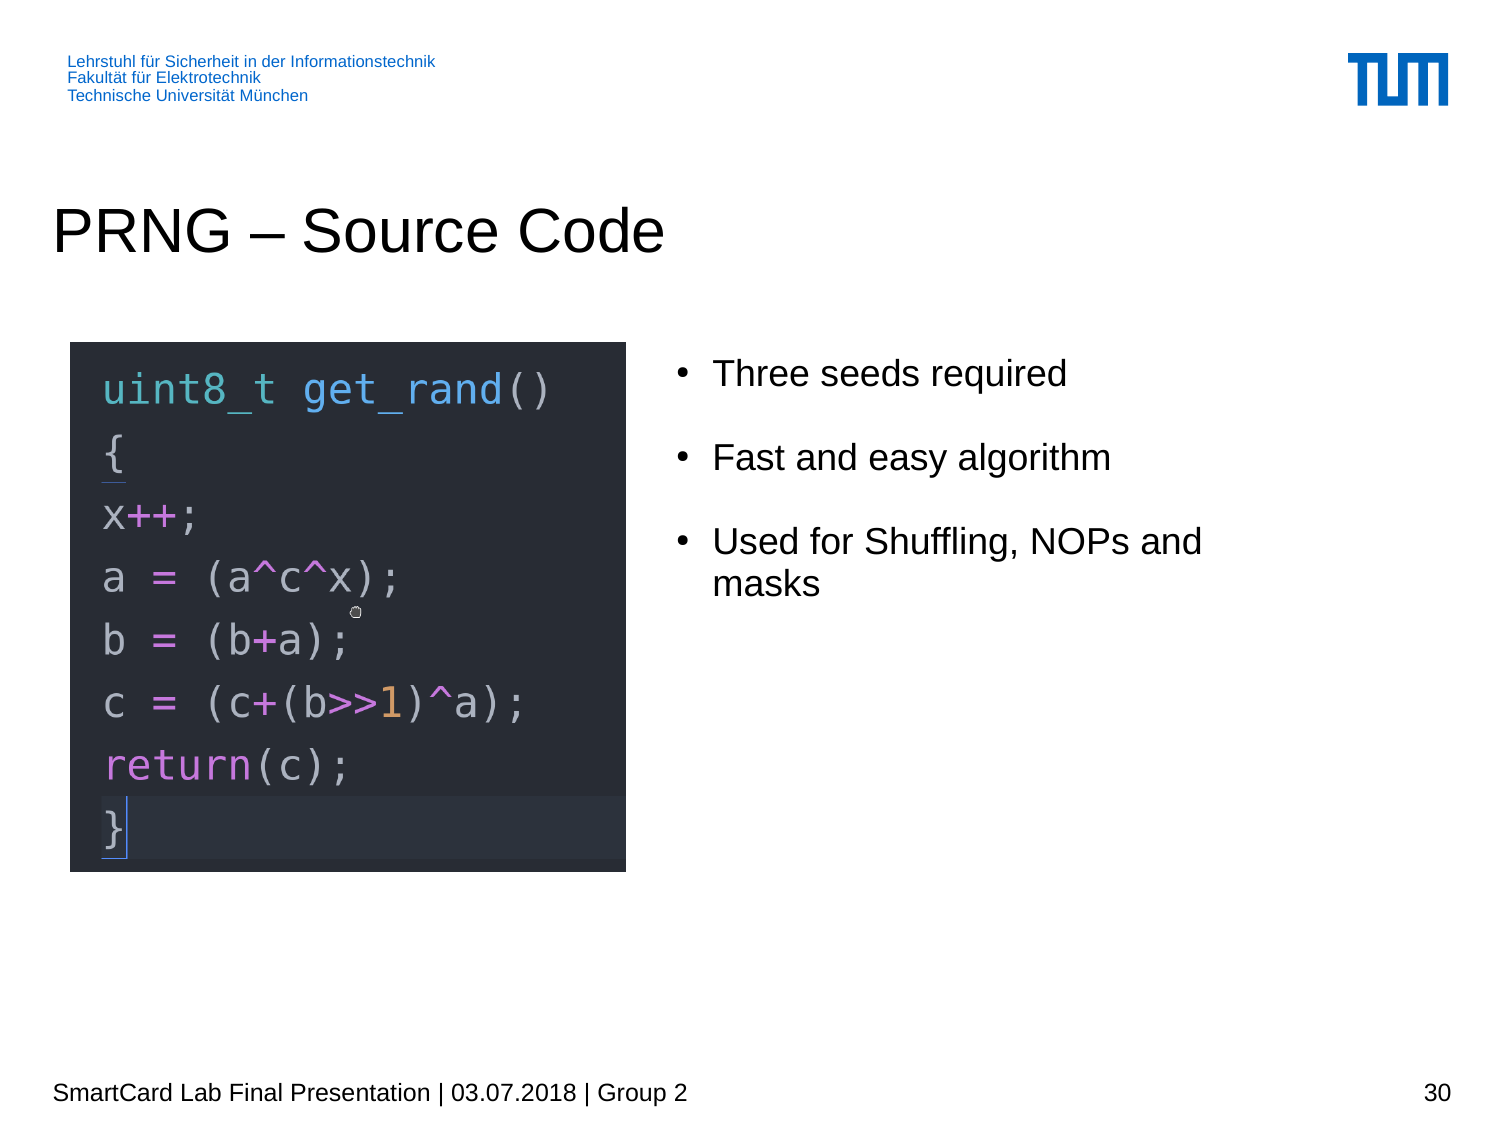

# PRNG – Source Code
Three seeds required
Fast and easy algorithm
Used for Shuffling, NOPs and masks
SmartCard Lab Final Presentation | 03.07.2018 | Group 2
30